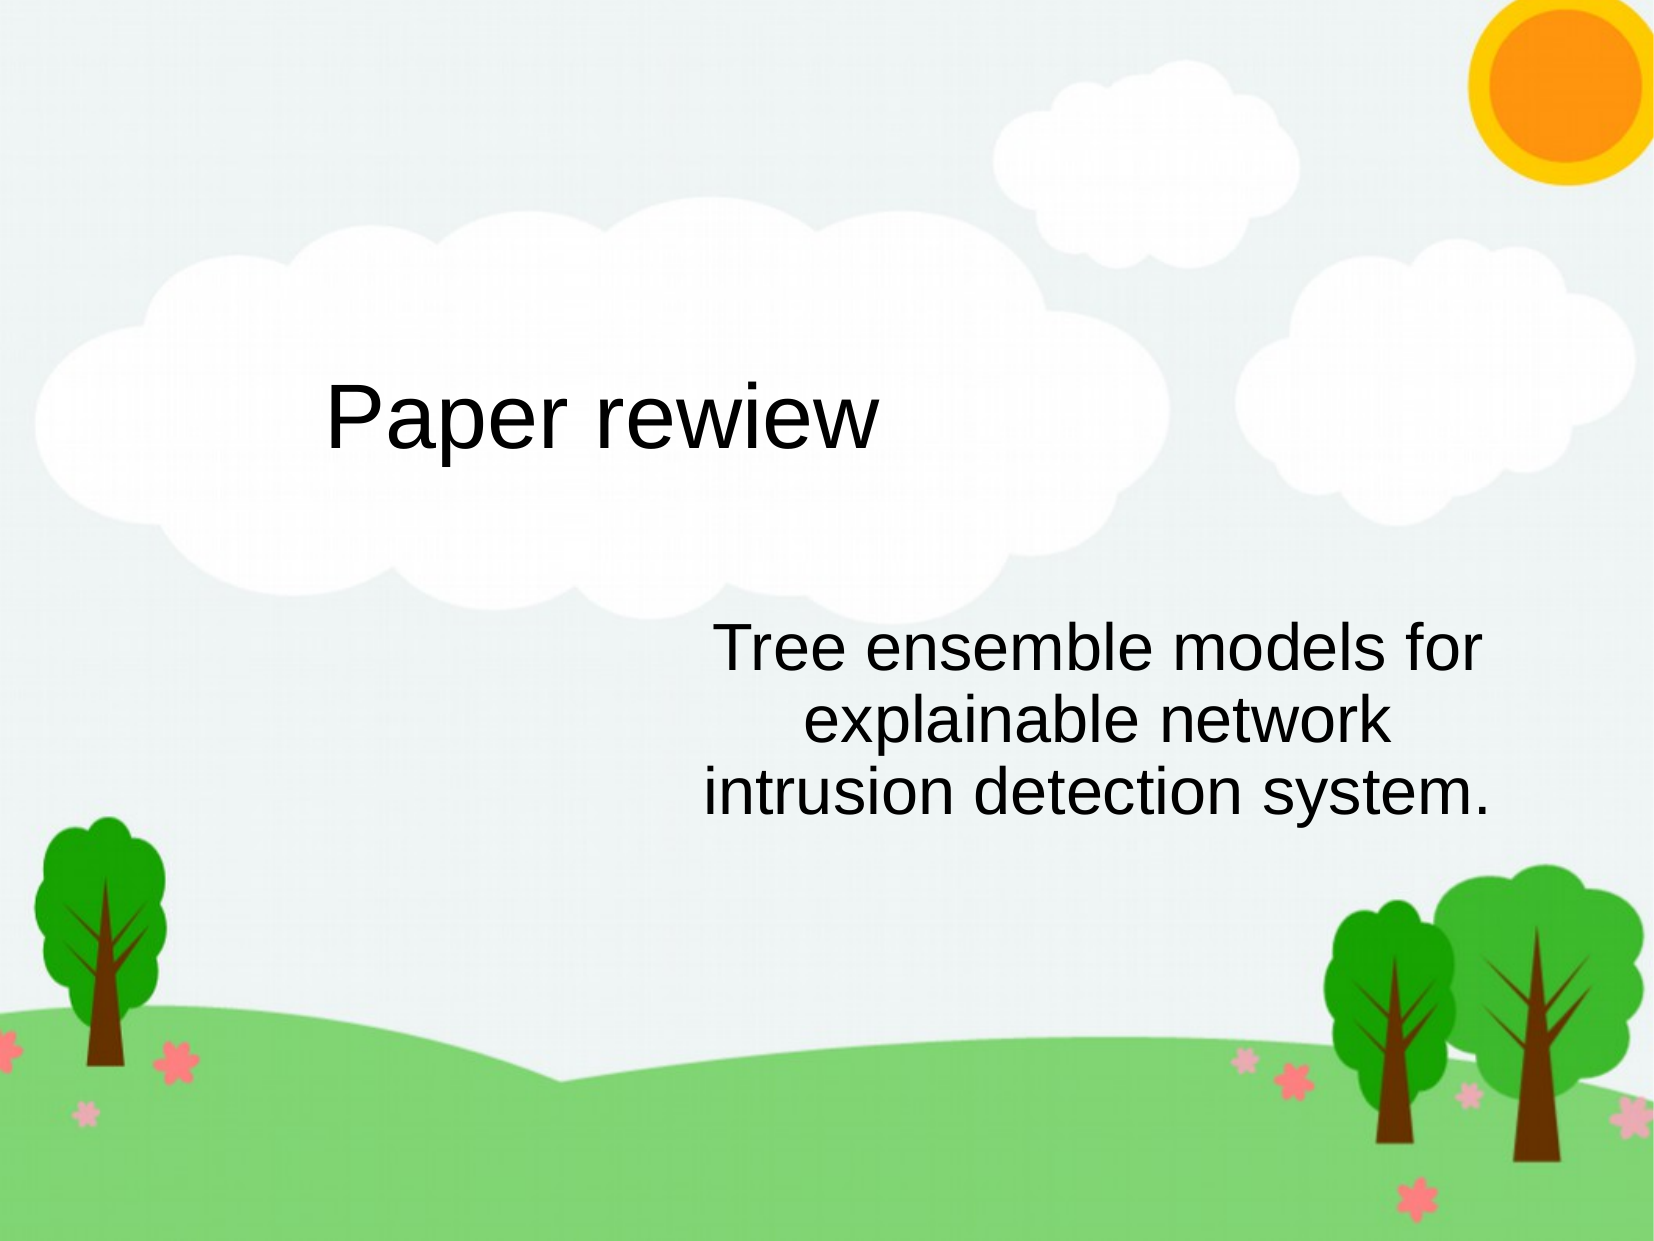

# Paper rewiew
Tree ensemble models for explainable network intrusion detection system.